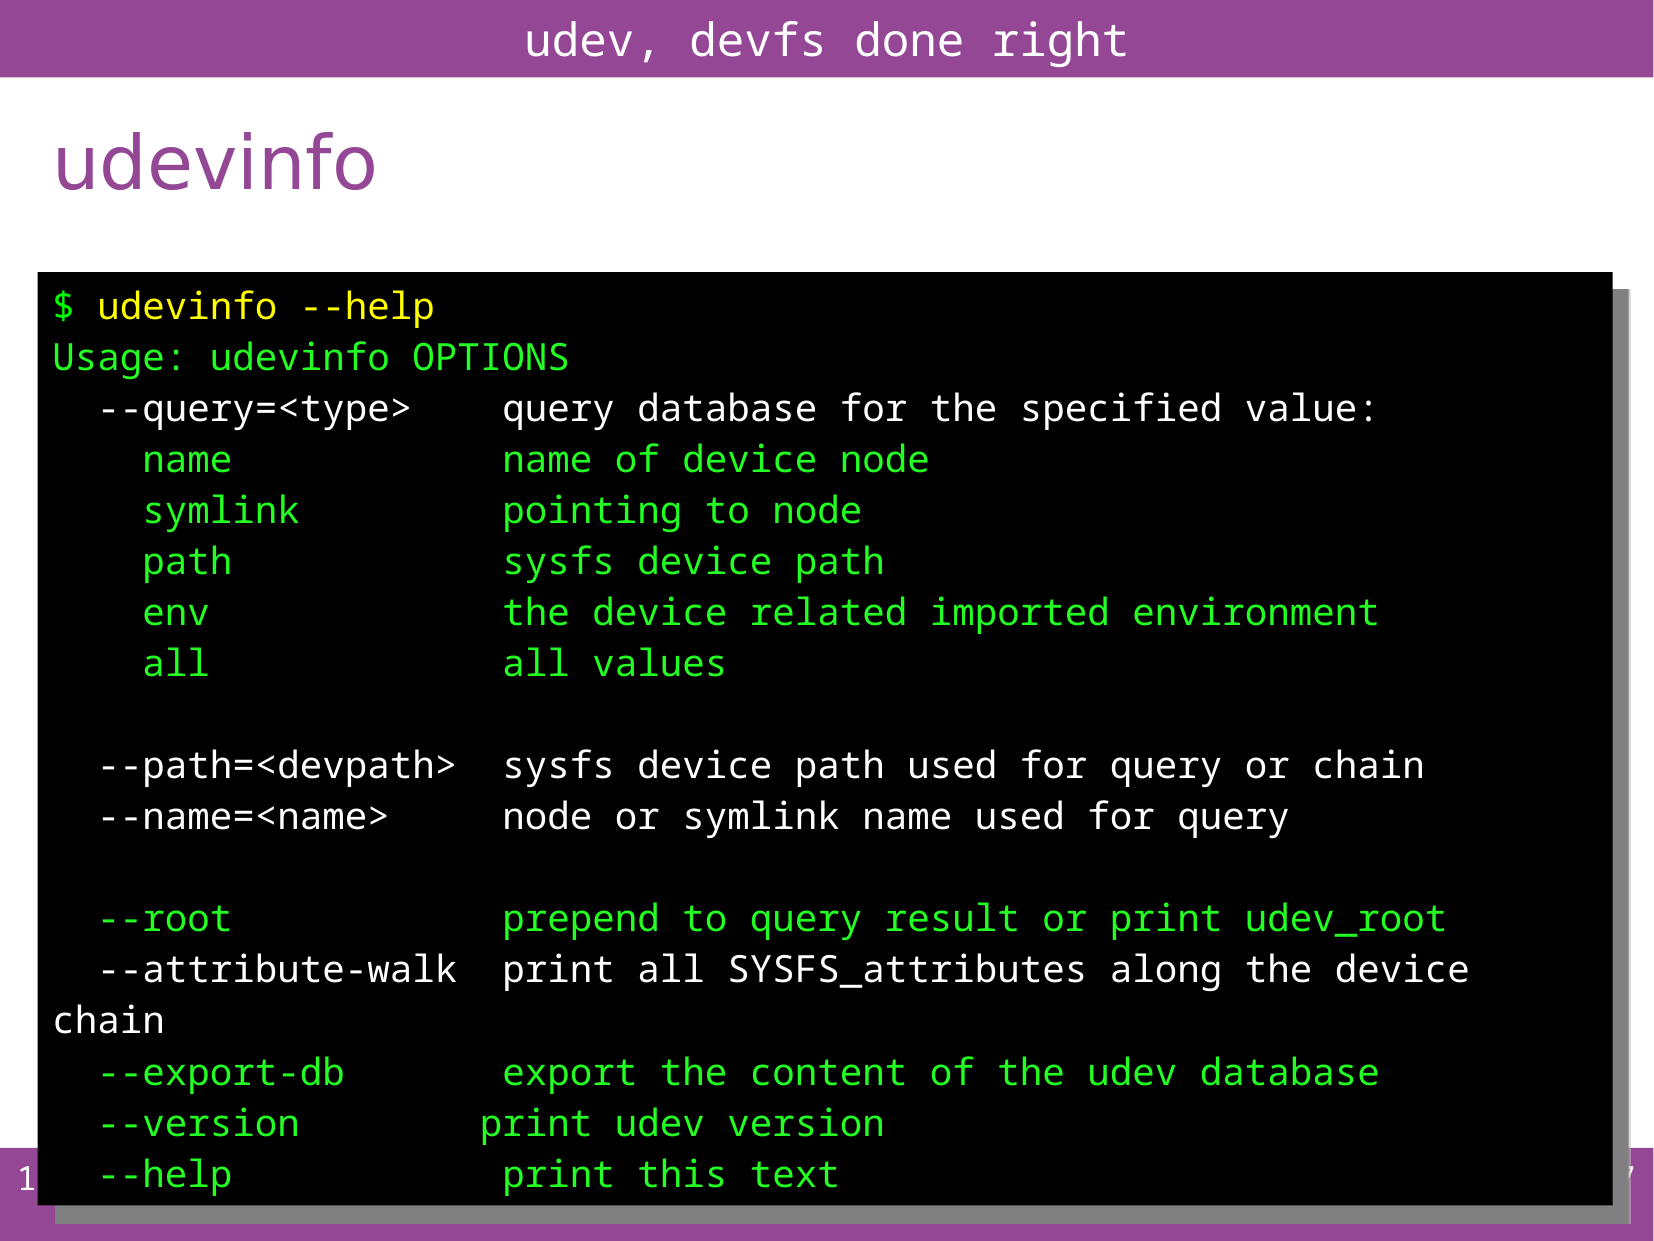

udev, devfs done right
udevinfo
$ udevinfo --help
Usage: udevinfo OPTIONS
 --query=<type> query database for the specified value:
 name name of device node
 symlink pointing to node
 path sysfs device path
 env the device related imported environment
 all all values
 --path=<devpath> sysfs device path used for query or chain
 --name=<name> node or symlink name used for query
 --root prepend to query result or print udev_root
 --attribute-walk print all SYSFS_attributes along the device chain
 --export-db export the content of the udev database
 --version print udev version
 --help print this text